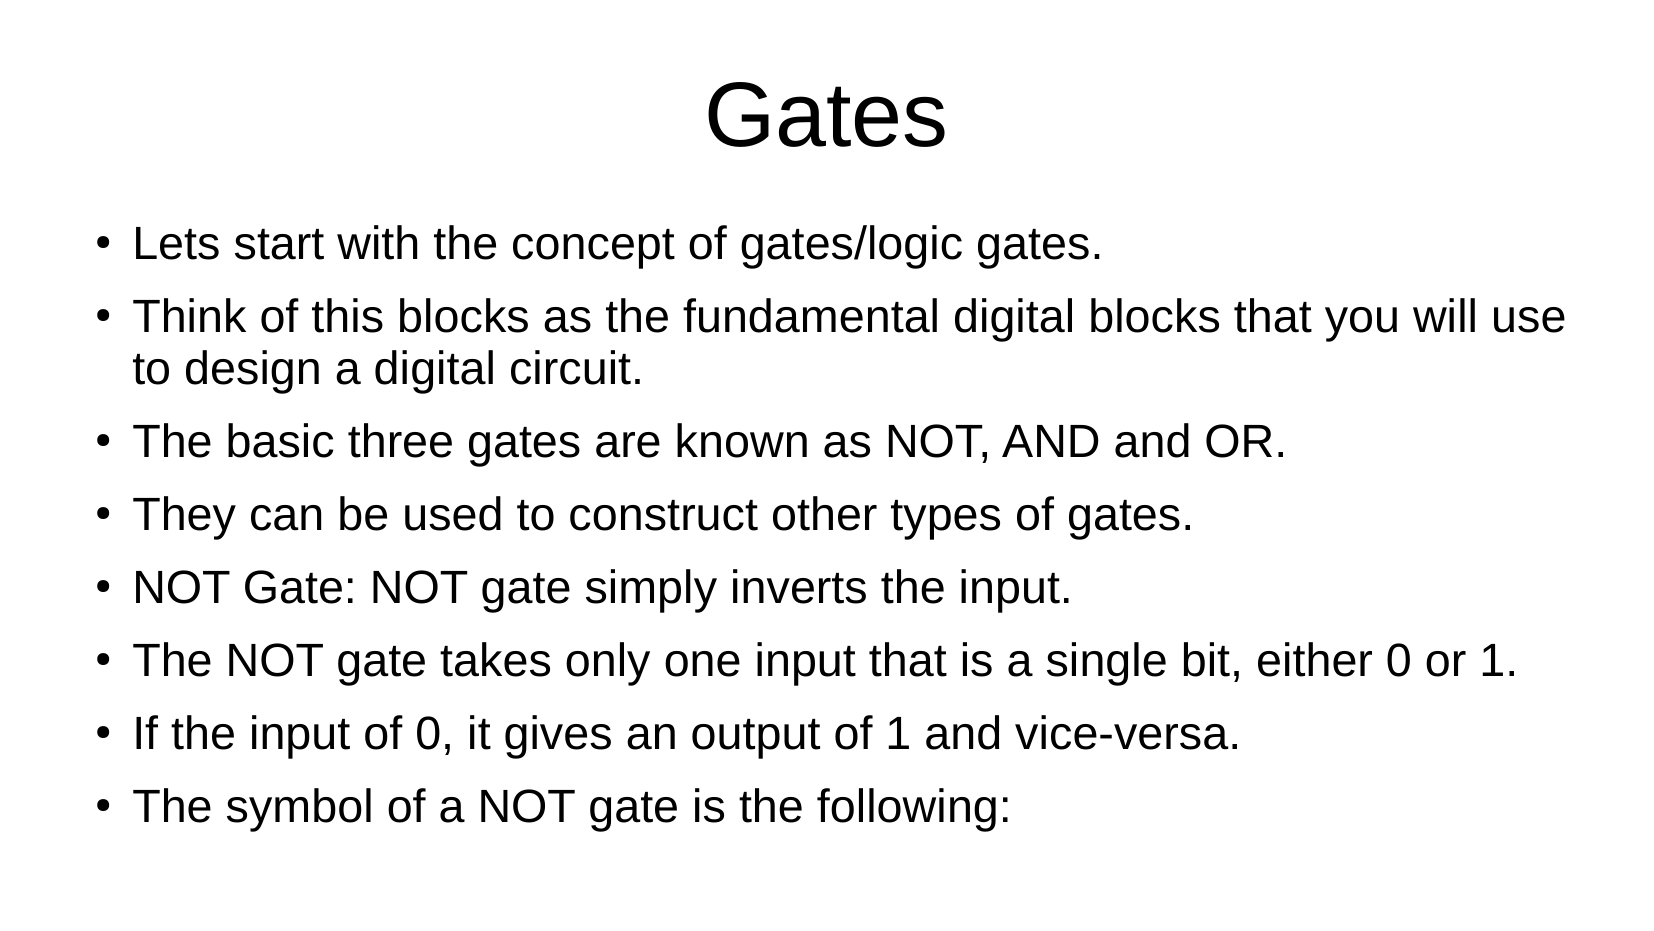

# Gates
Lets start with the concept of gates/logic gates.
Think of this blocks as the fundamental digital blocks that you will use to design a digital circuit.
The basic three gates are known as NOT, AND and OR.
They can be used to construct other types of gates.
NOT Gate: NOT gate simply inverts the input.
The NOT gate takes only one input that is a single bit, either 0 or 1.
If the input of 0, it gives an output of 1 and vice-versa.
The symbol of a NOT gate is the following: